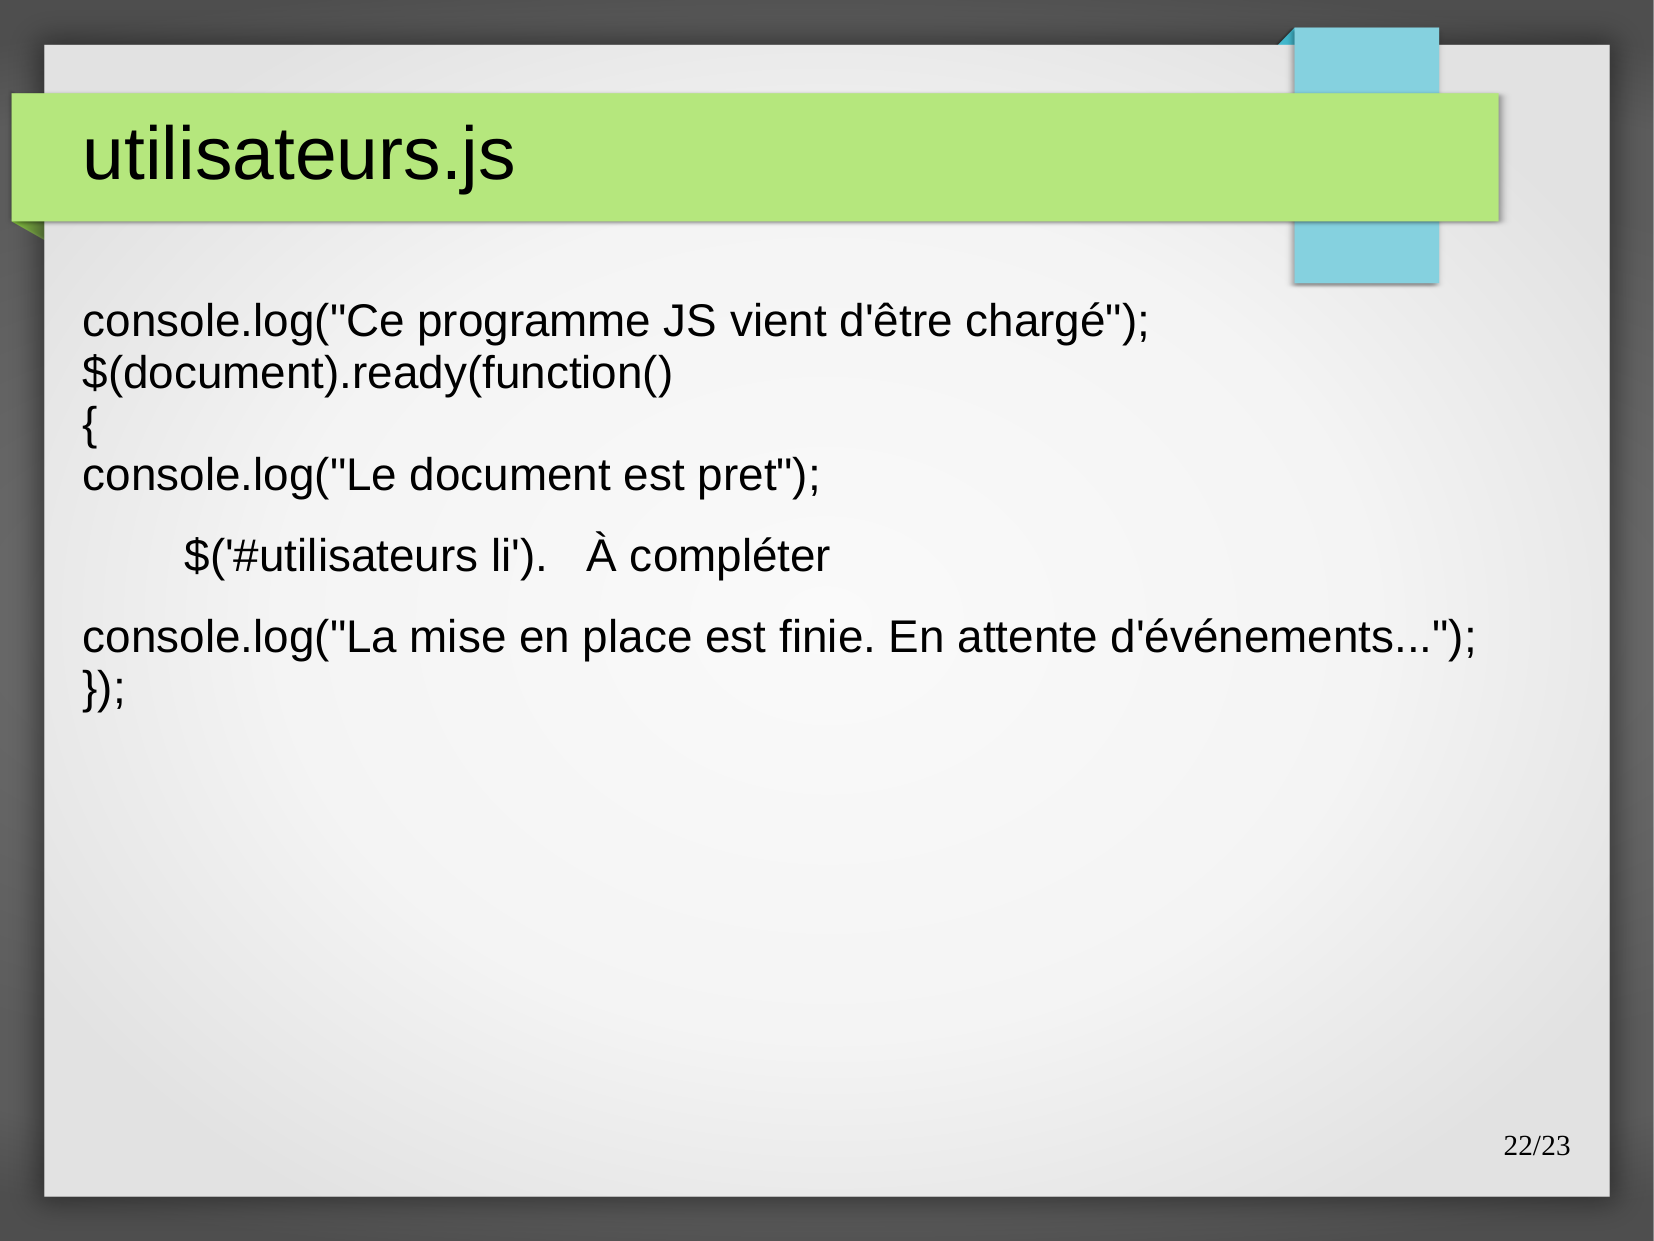

# utilisateurs.js
console.log("Ce programme JS vient d'être chargé");
$(document).ready(function()
{
console.log("Le document est pret");
 $('#utilisateurs li'). À compléter
console.log("La mise en place est finie. En attente d'événements...");
});
22